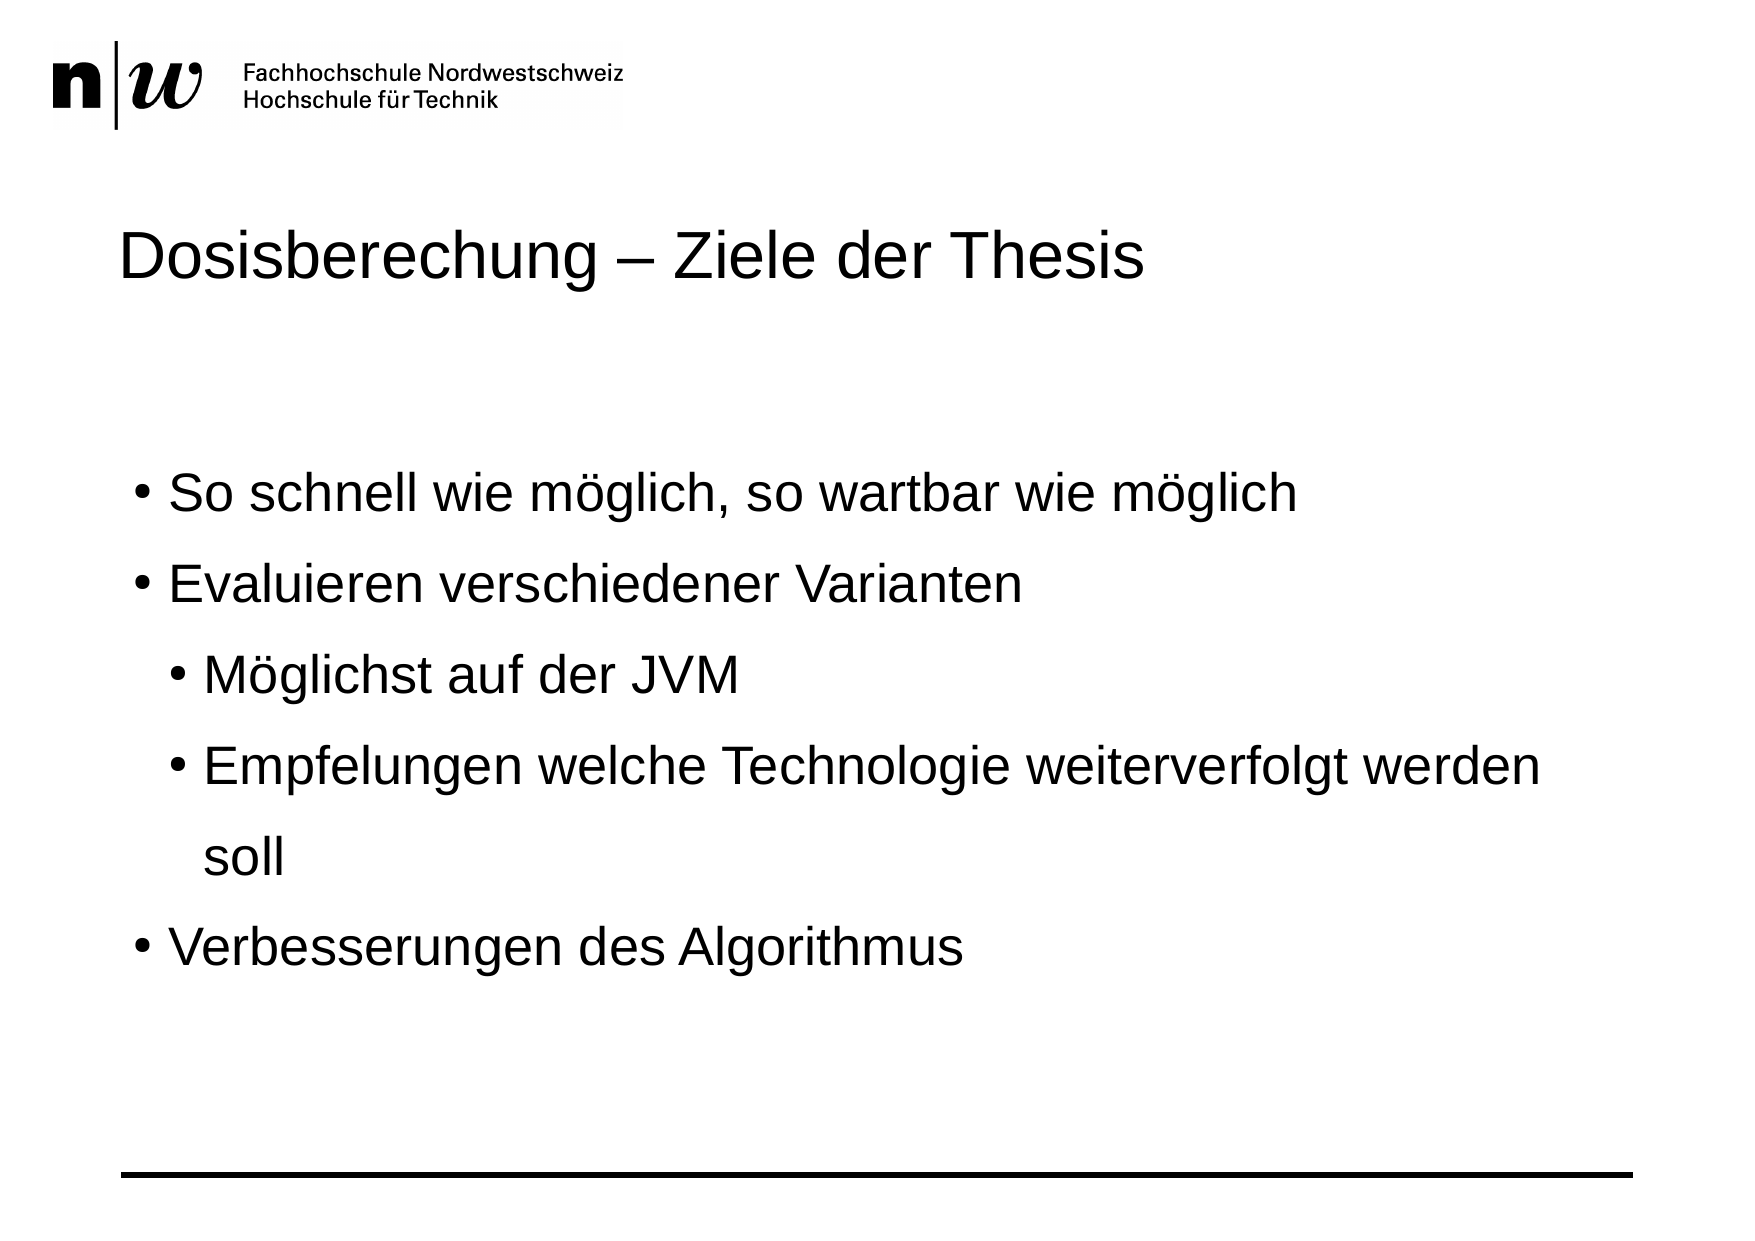

Dosisberechung – Ziele der Thesis
So schnell wie möglich, so wartbar wie möglich
Evaluieren verschiedener Varianten
Möglichst auf der JVM
Empfelungen welche Technologie weiterverfolgt werden soll
Verbesserungen des Algorithmus